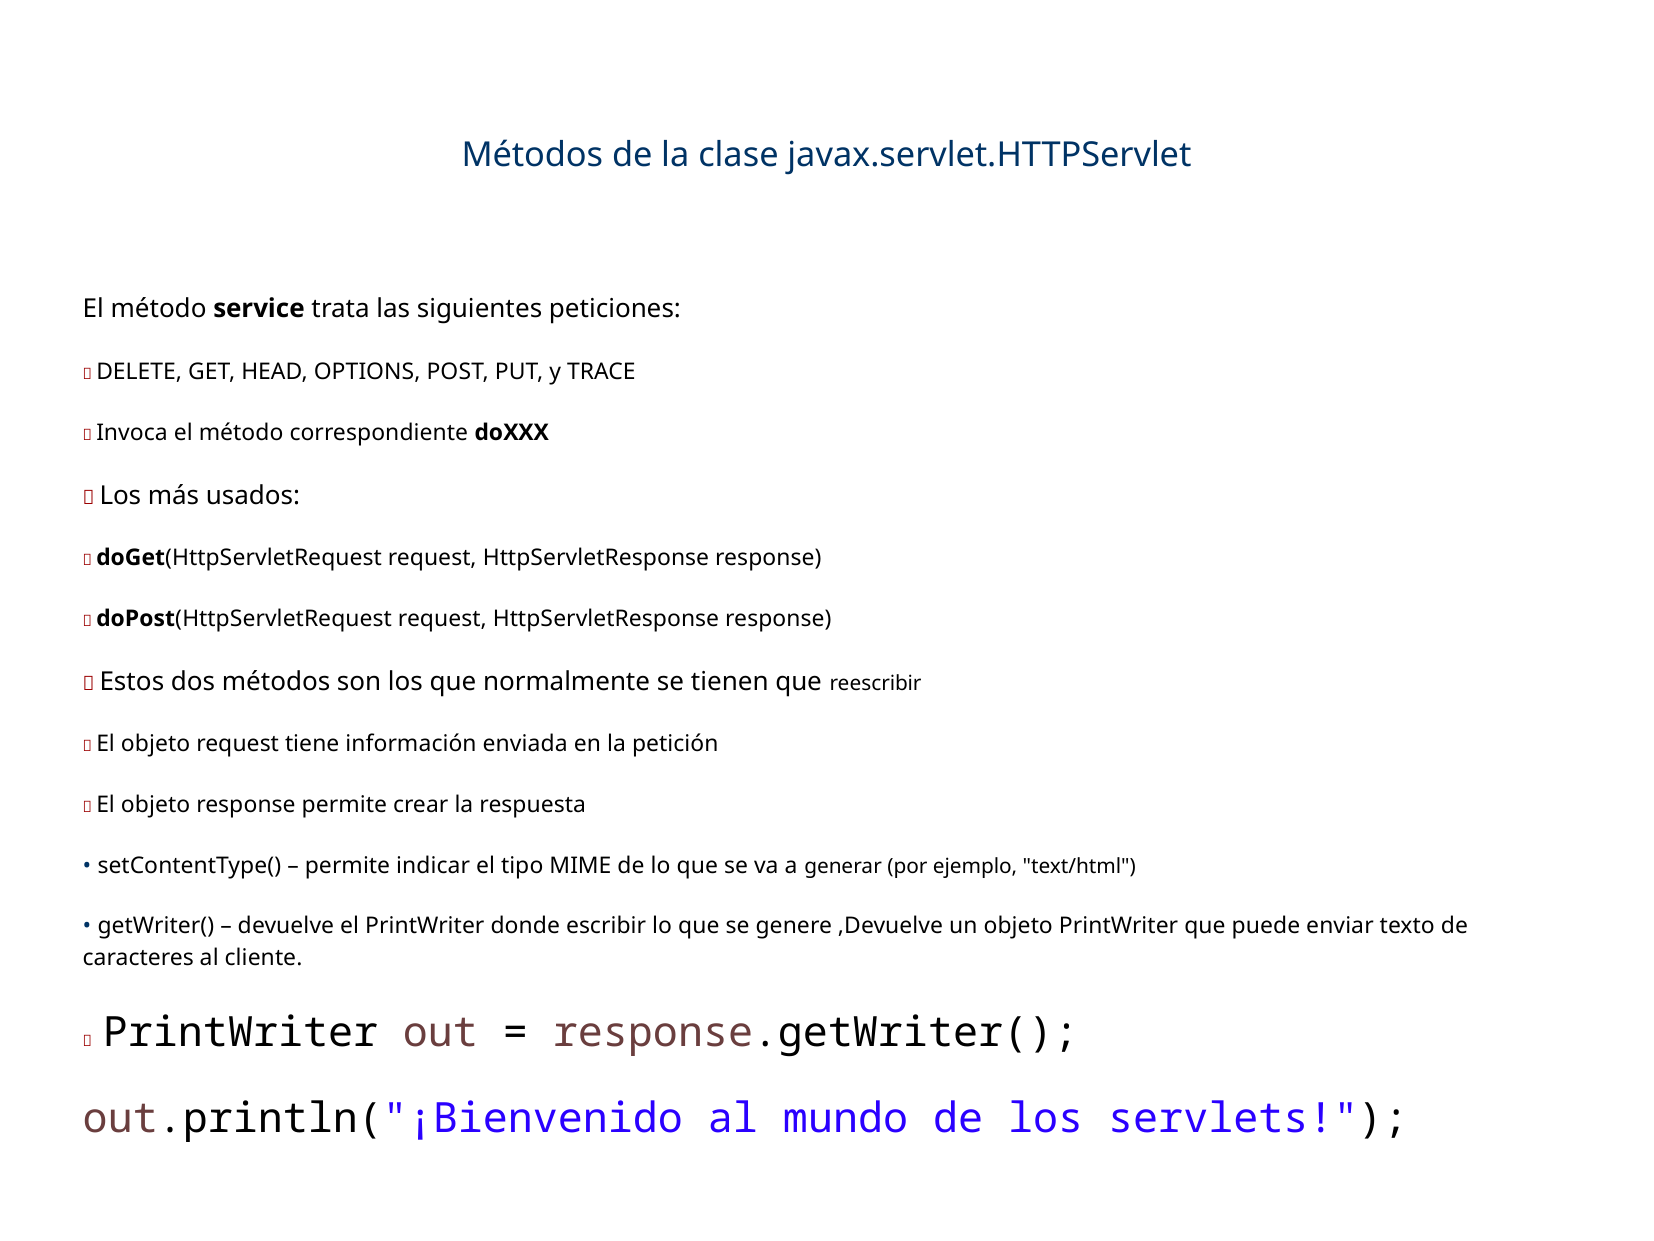

# Métodos de la clase javax.servlet.HTTPServlet
El método service trata las siguientes peticiones:
 DELETE, GET, HEAD, OPTIONS, POST, PUT, y TRACE
 Invoca el método correspondiente doXXX
 Los más usados:
 doGet(HttpServletRequest request, HttpServletResponse response)
 doPost(HttpServletRequest request, HttpServletResponse response)
 Estos dos métodos son los que normalmente se tienen que reescribir
 El objeto request tiene información enviada en la petición
 El objeto response permite crear la respuesta
• setContentType() – permite indicar el tipo MIME de lo que se va a generar (por ejemplo, "text/html")
• getWriter() – devuelve el PrintWriter donde escribir lo que se genere ,Devuelve un objeto PrintWriter que puede enviar texto de caracteres al cliente.
 PrintWriter out = response.getWriter();
out.println("¡Bienvenido al mundo de los servlets!");